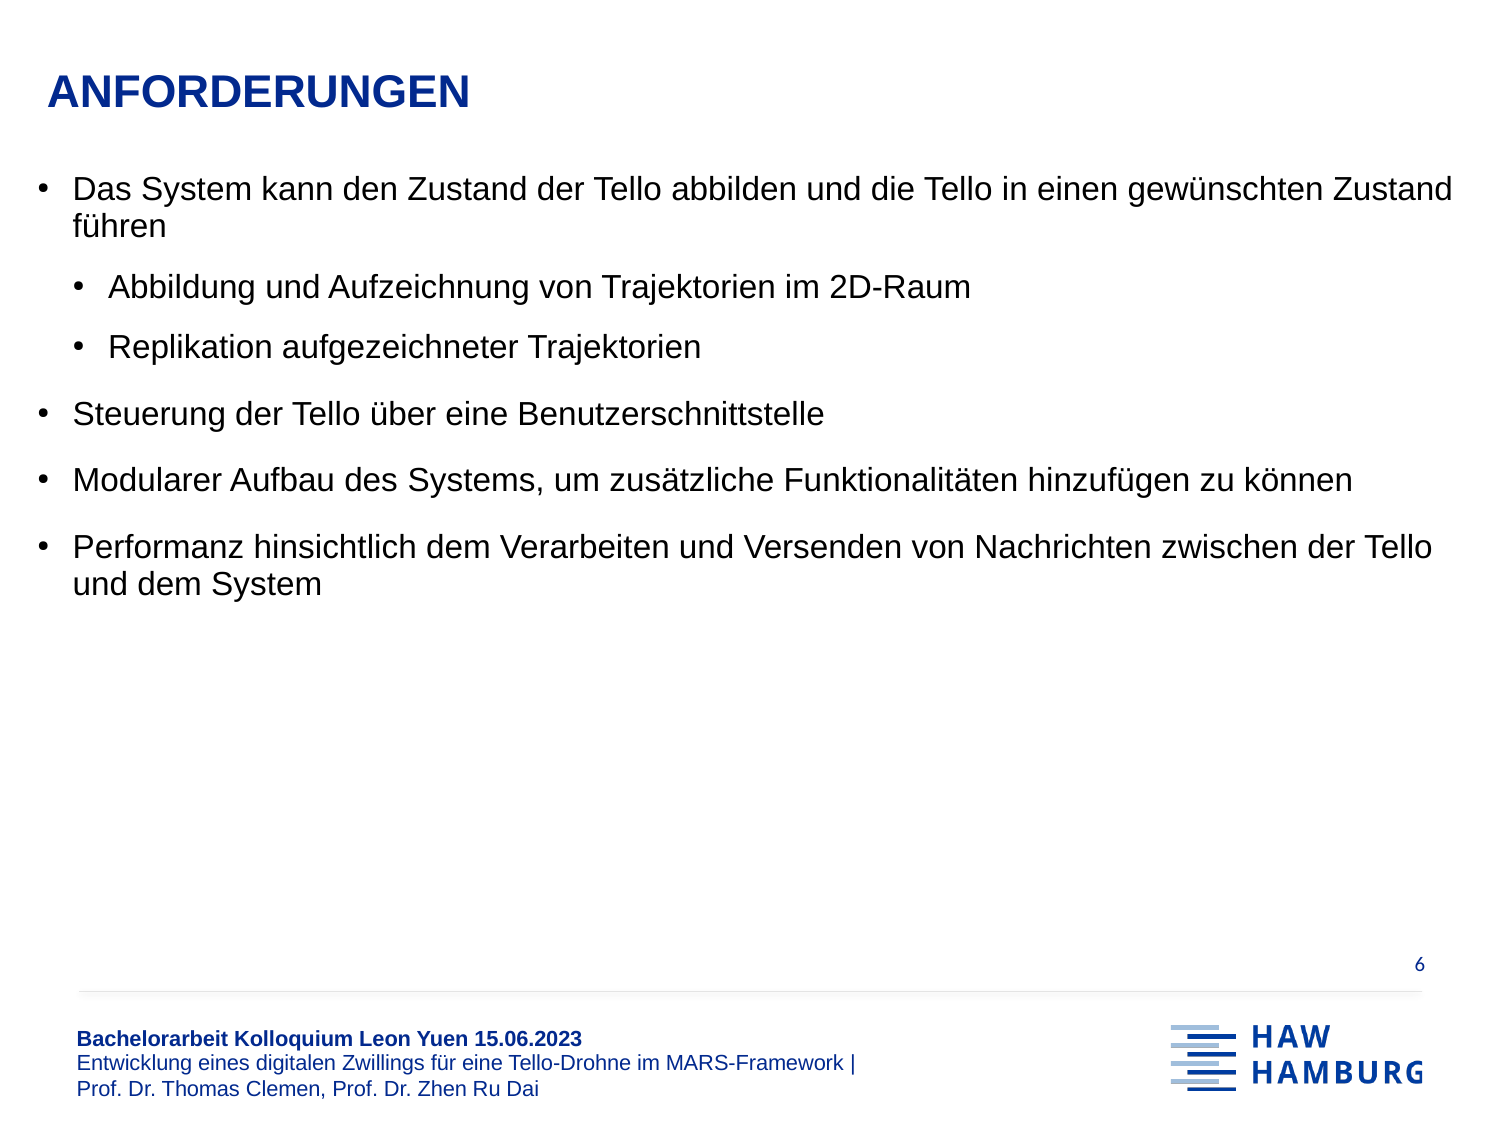

# ANFORDERUNGEN
Das System kann den Zustand der Tello abbilden und die Tello in einen gewünschten Zustand führen
Abbildung und Aufzeichnung von Trajektorien im 2D-Raum
Replikation aufgezeichneter Trajektorien
Steuerung der Tello über eine Benutzerschnittstelle
Modularer Aufbau des Systems, um zusätzliche Funktionalitäten hinzufügen zu können
Performanz hinsichtlich dem Verarbeiten und Versenden von Nachrichten zwischen der Tello und dem System
6